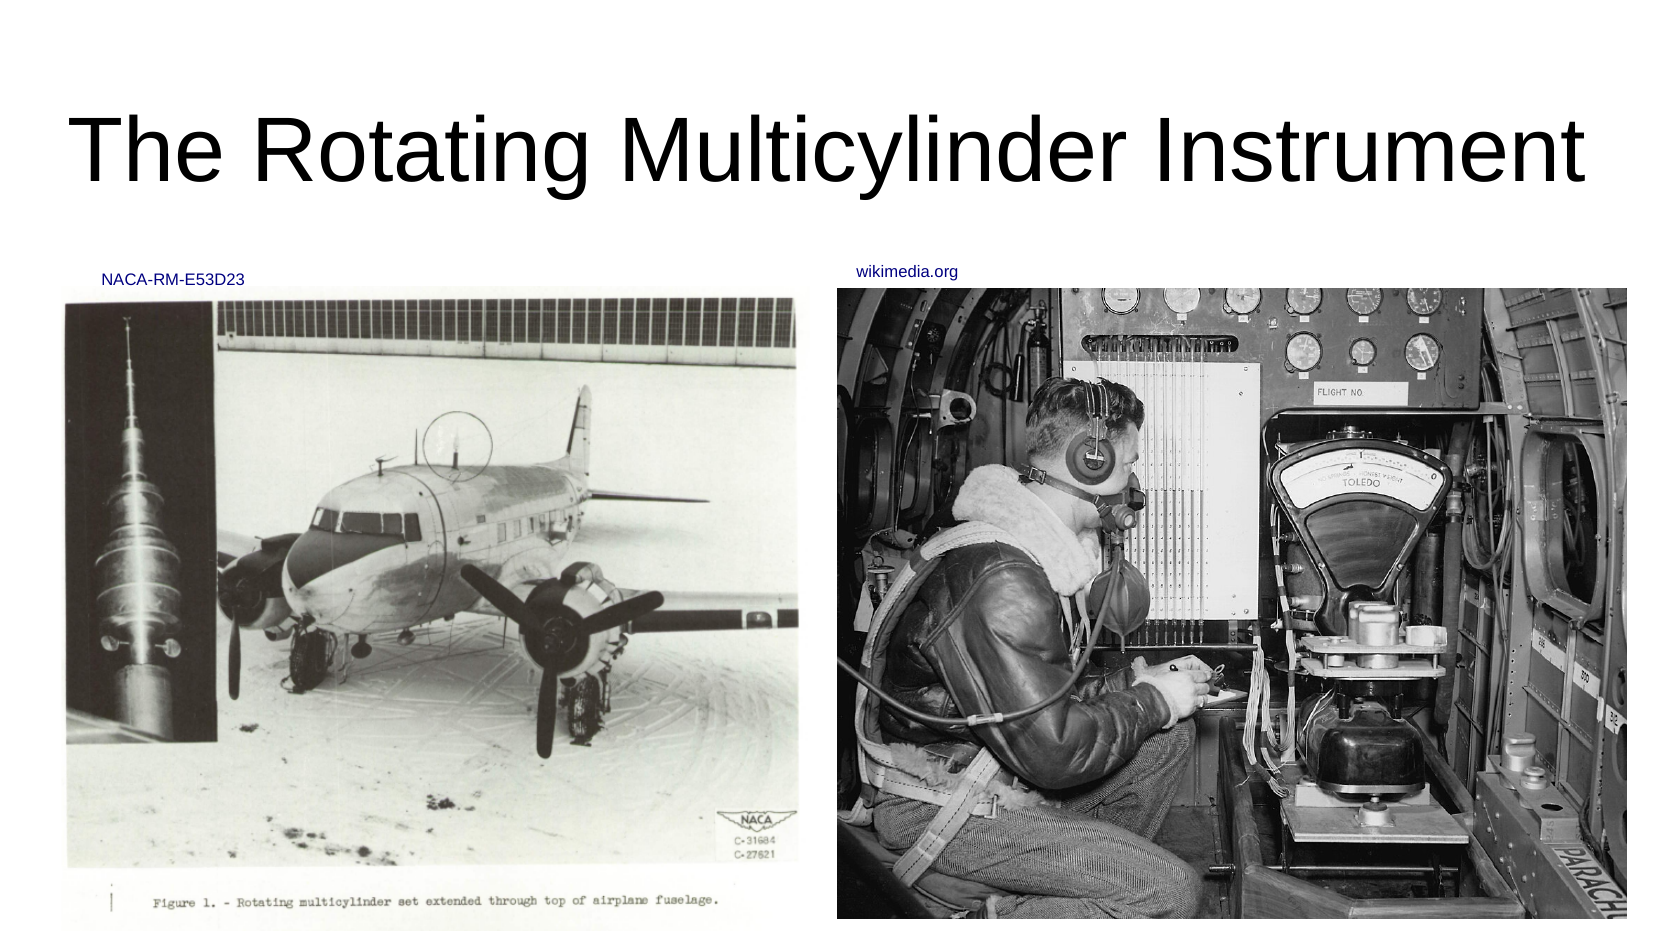

# The Rotating Multicylinder Instrument
wikimedia.org
NACA-RM-E53D23